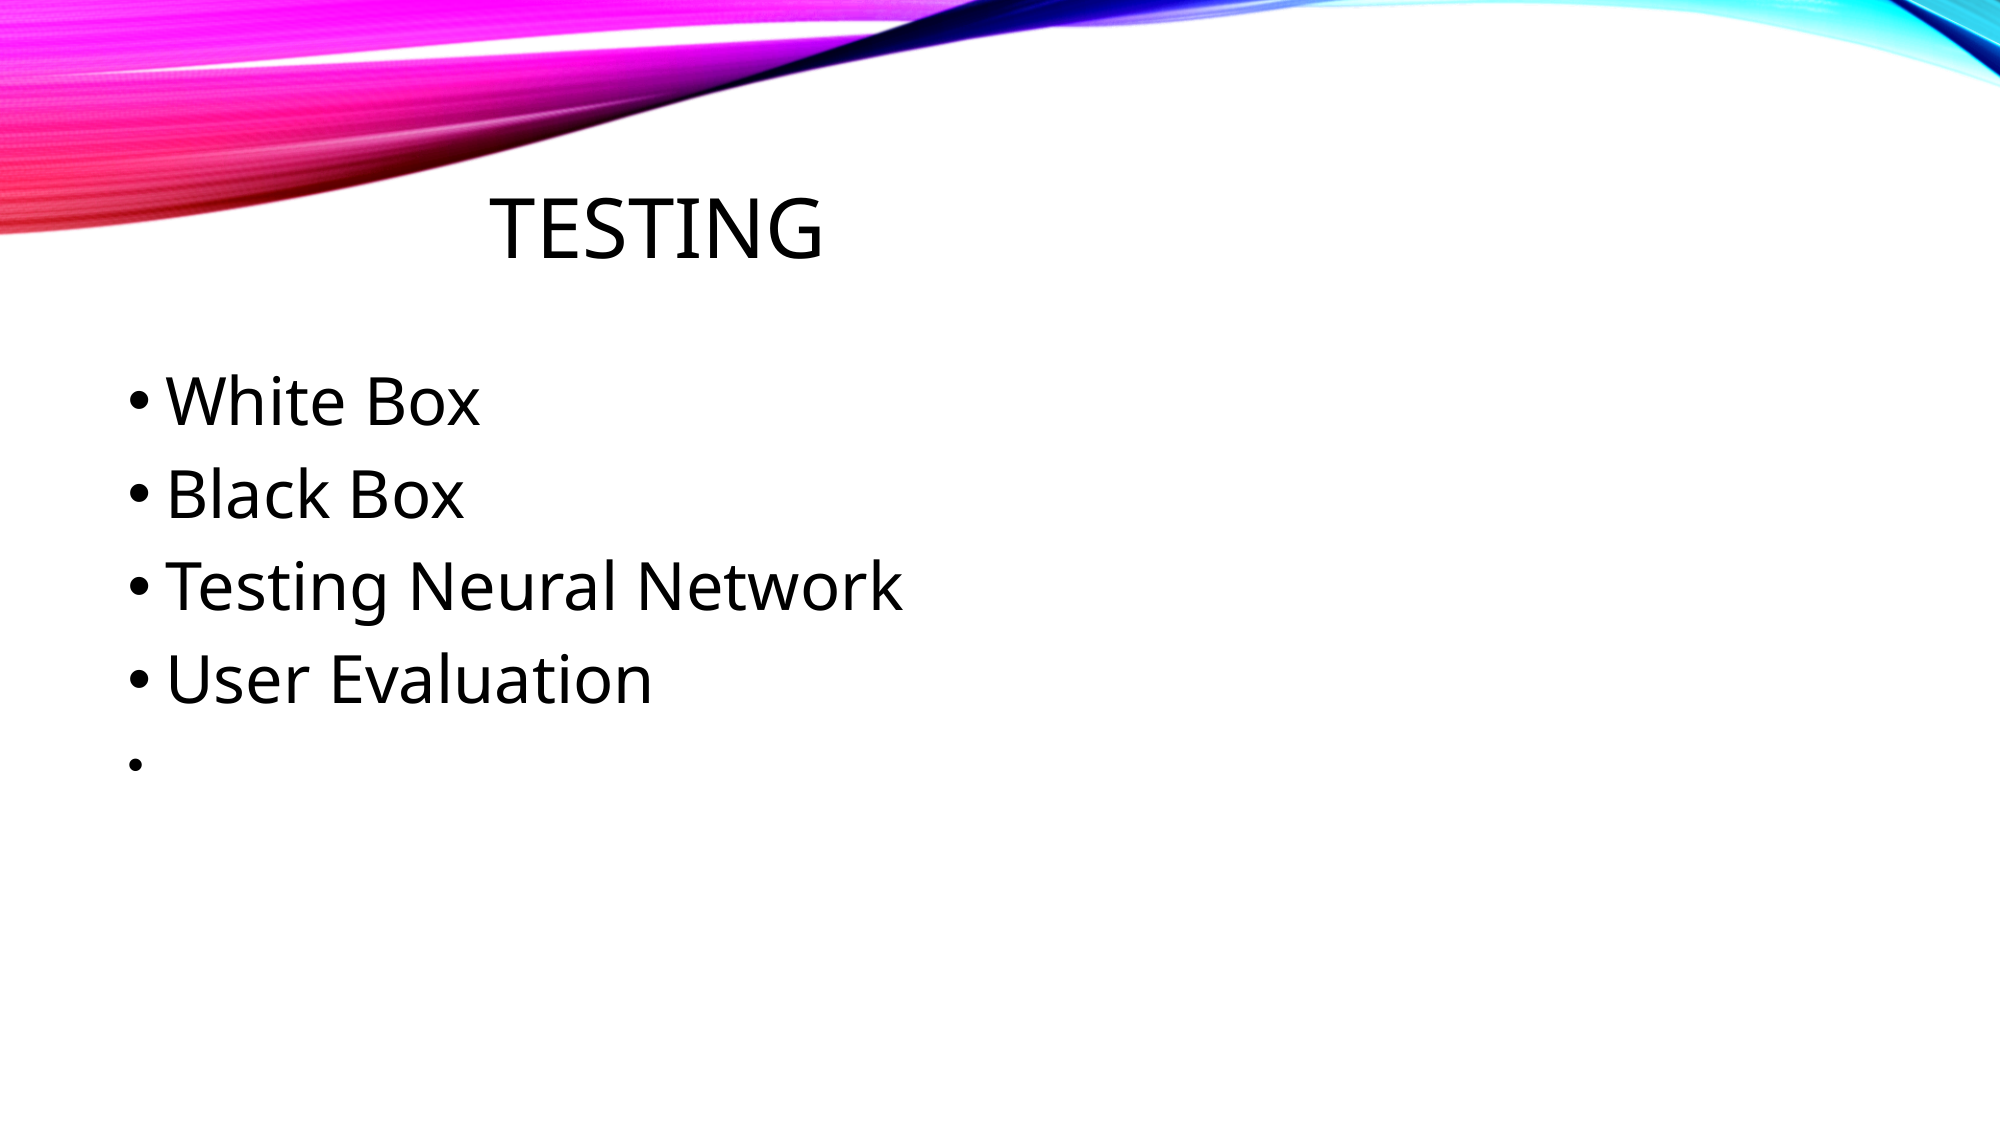

# Testing
White Box
Black Box
Testing Neural Network
User Evaluation